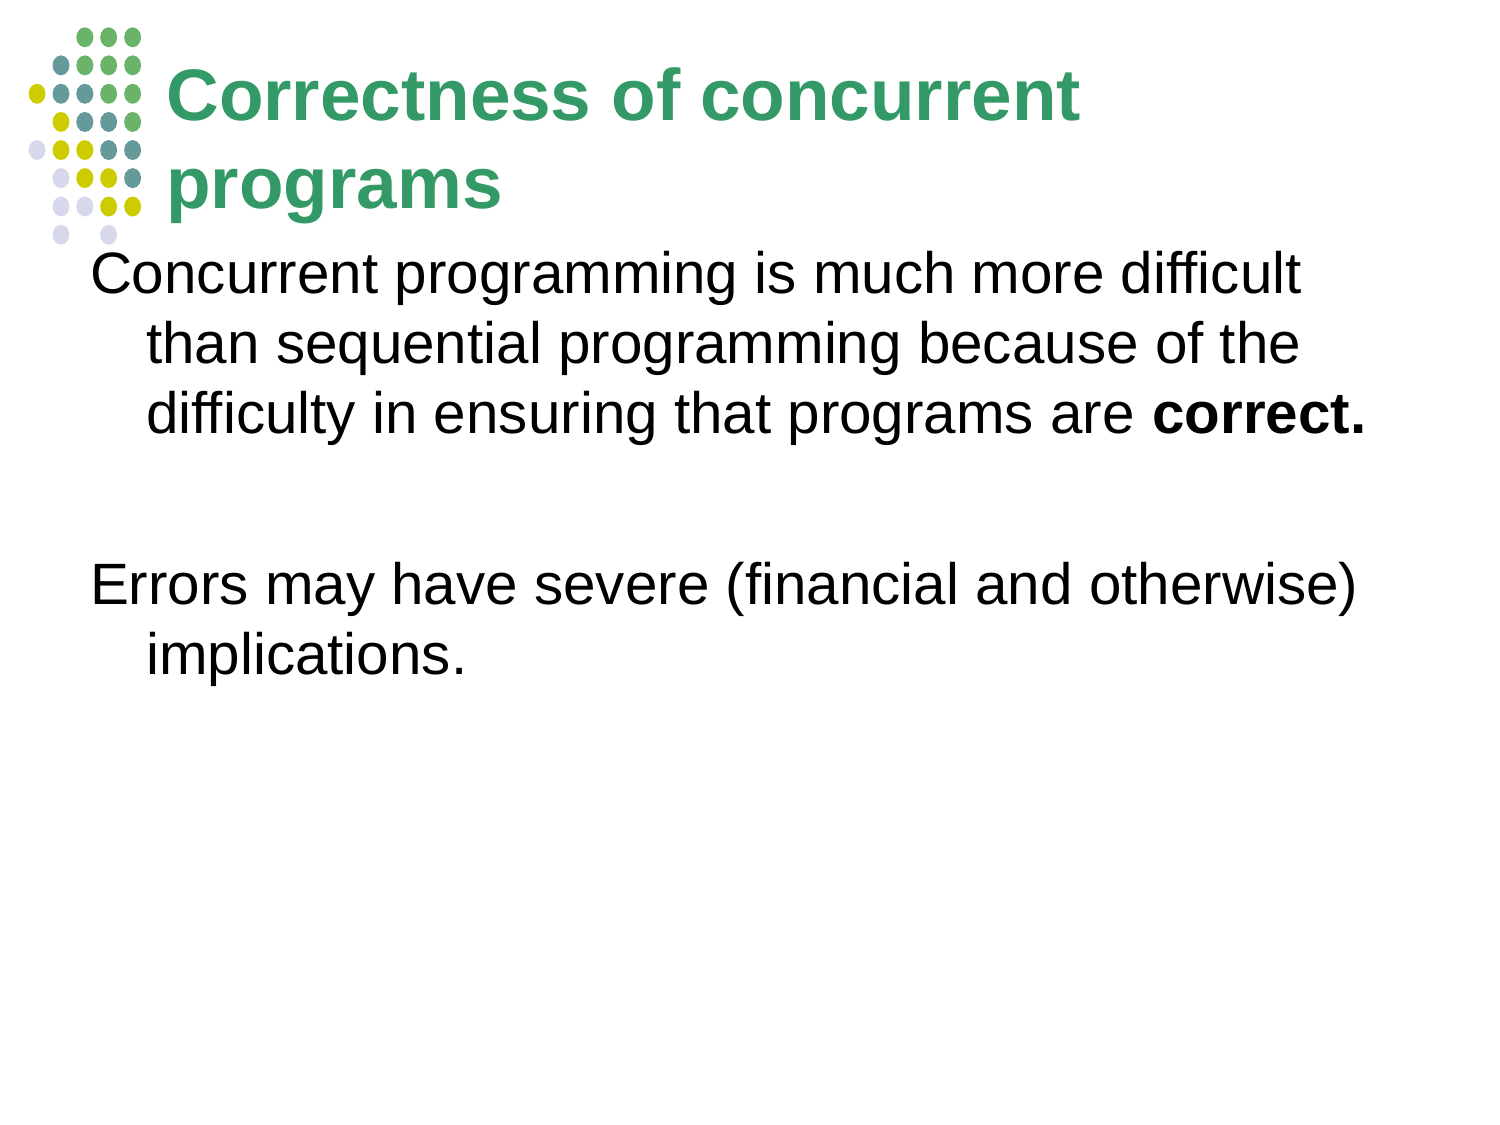

# Correctness of concurrent programs
Concurrent programming is much more difficult than sequential programming because of the difficulty in ensuring that programs are correct.
Errors may have severe (financial and otherwise) implications.